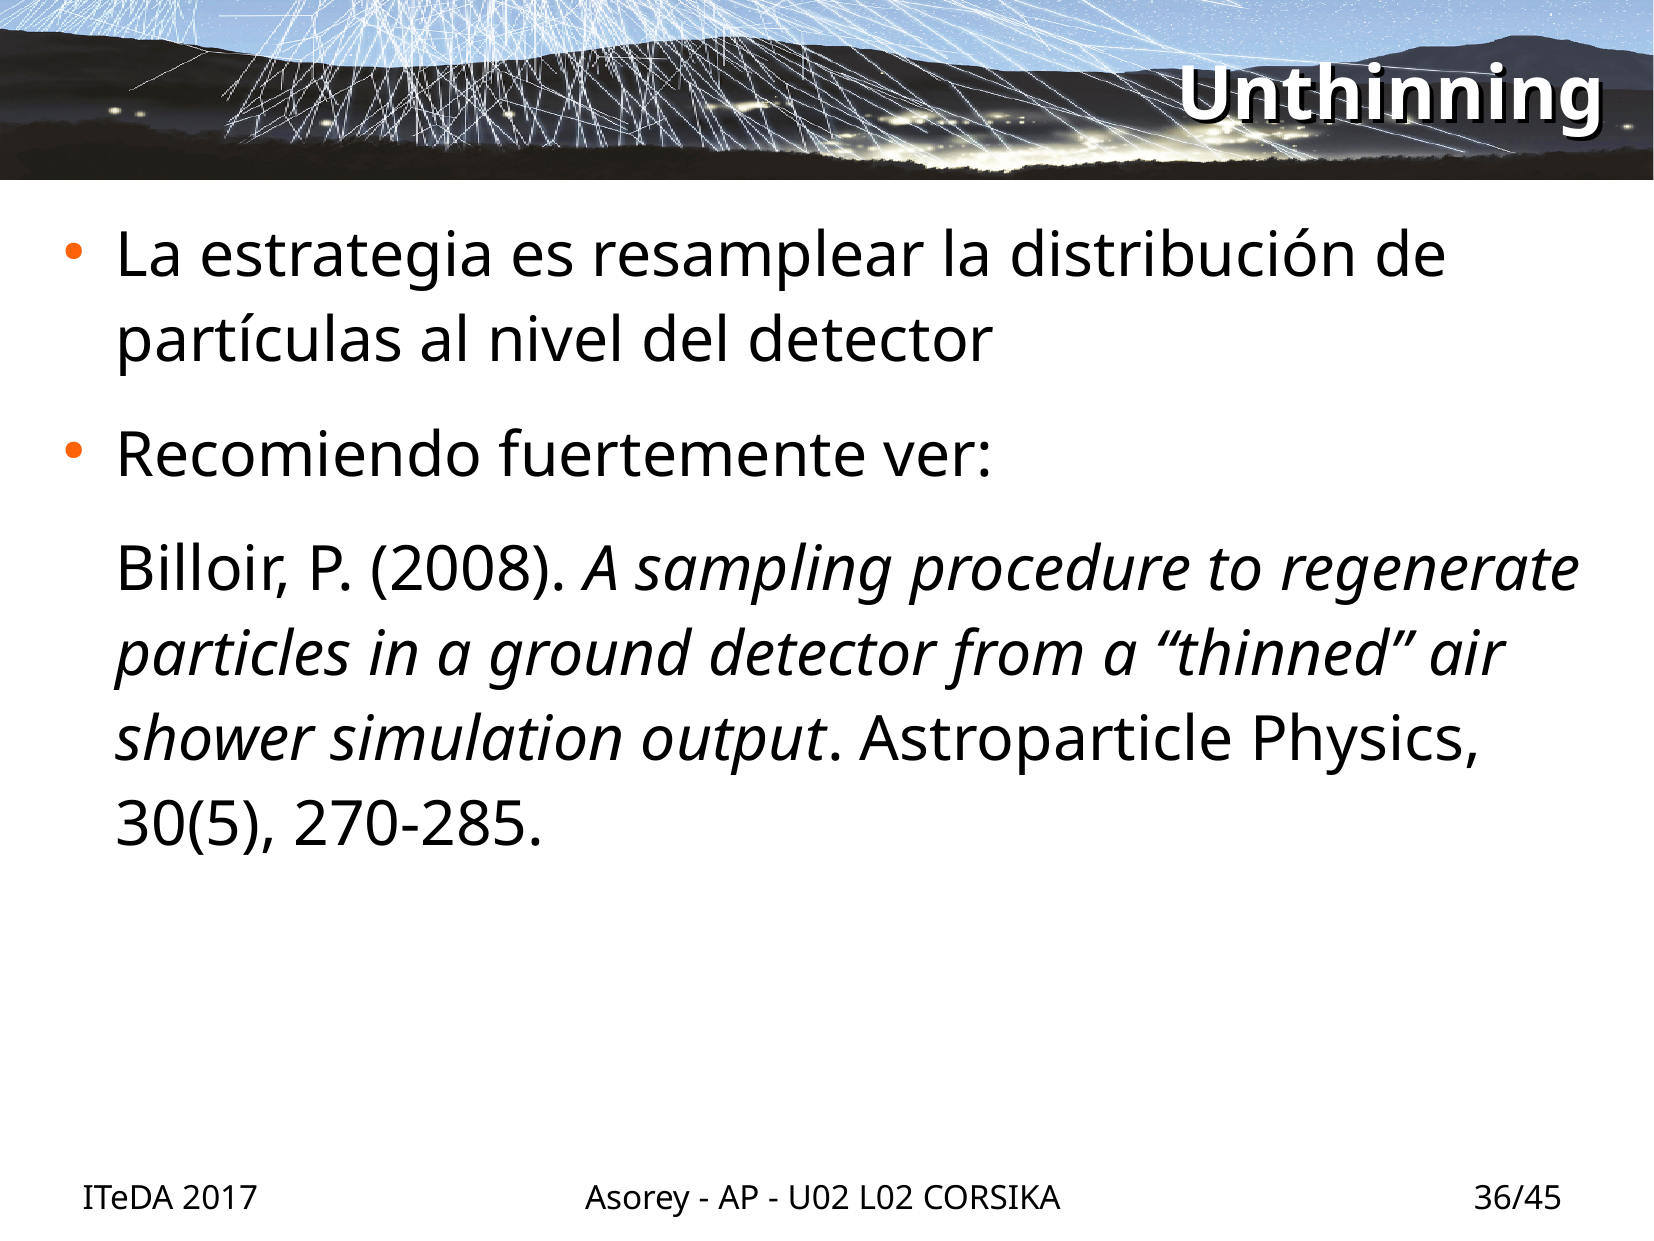

# Unthinning
La estrategia es resamplear la distribución de partículas al nivel del detector
Recomiendo fuertemente ver:
Billoir, P. (2008). A sampling procedure to regenerate particles in a ground detector from a “thinned” air shower simulation output. Astroparticle Physics, 30(5), 270-285.
ITeDA 2017
Asorey - AP - U02 L02 CORSIKA
36